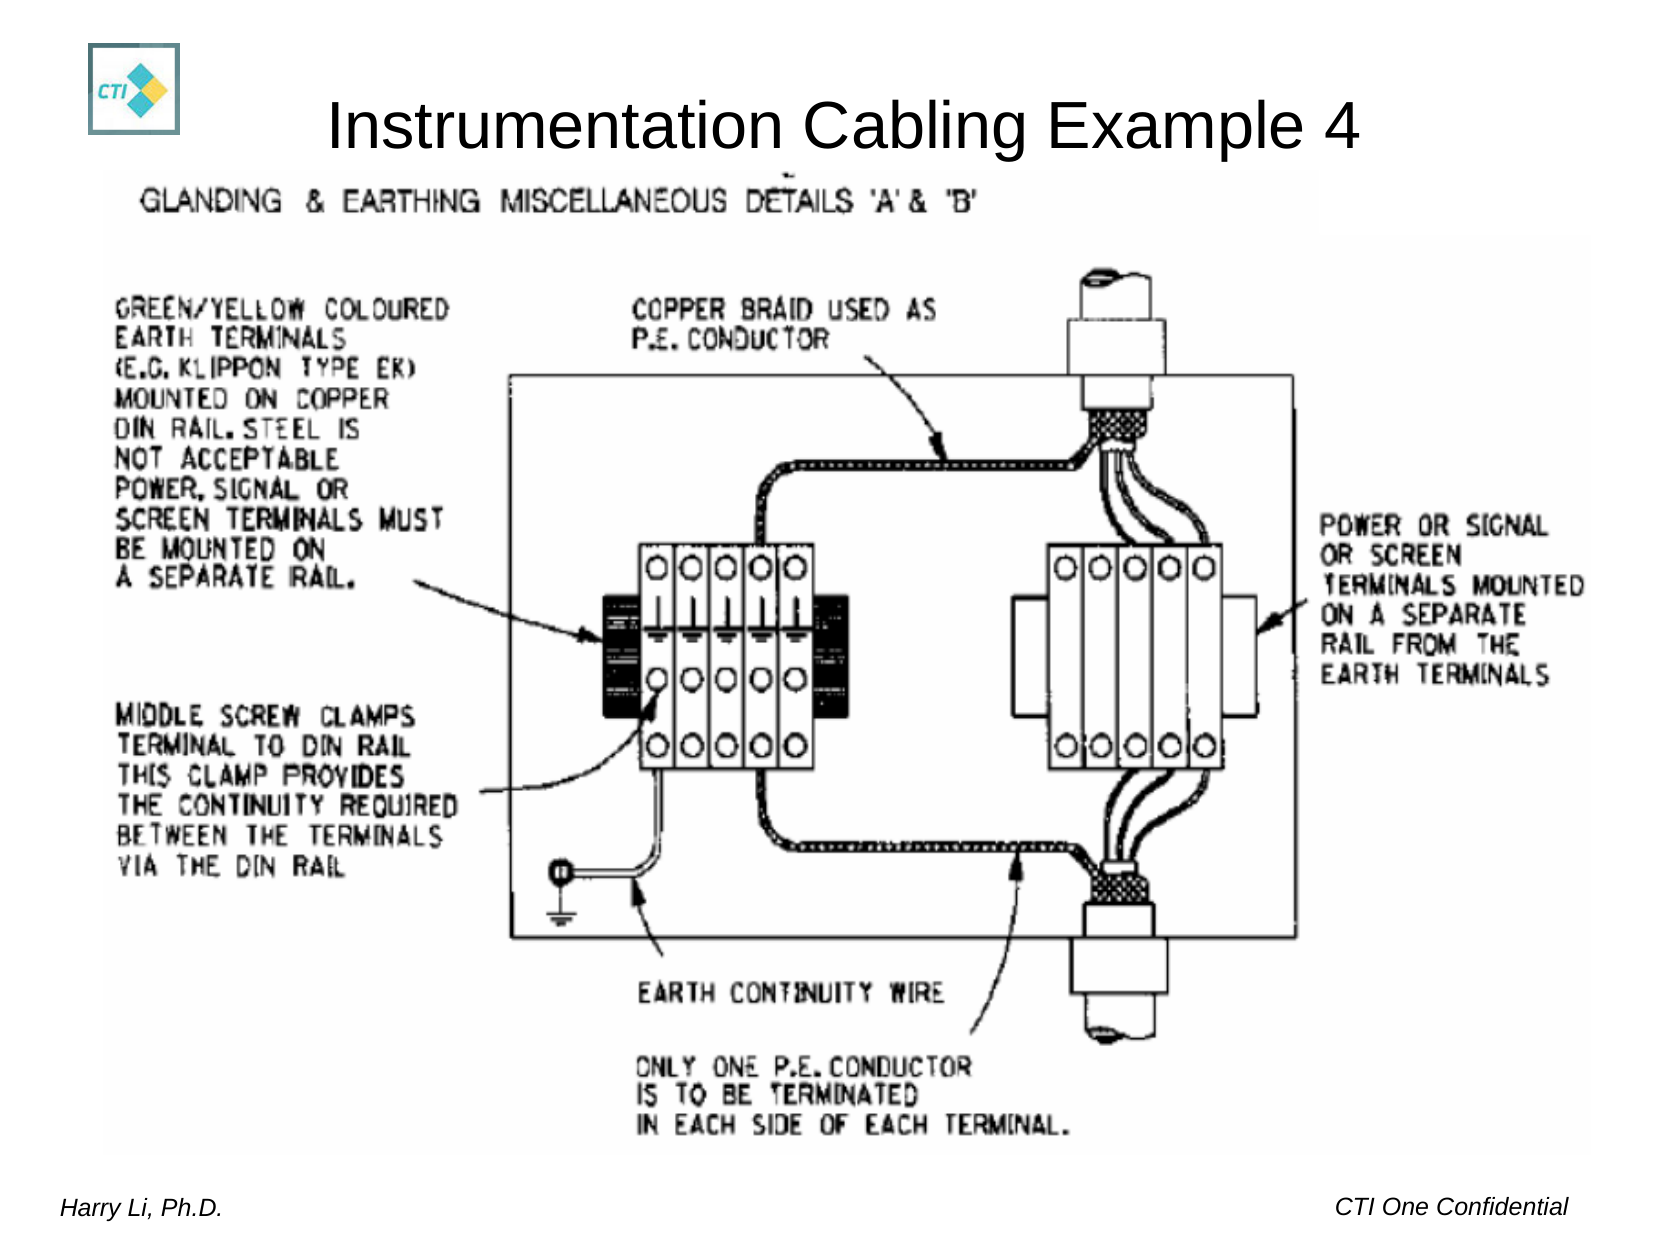

# Instrumentation Cabling Example 4
Harry Li, Ph.D.
CTI One Confidential